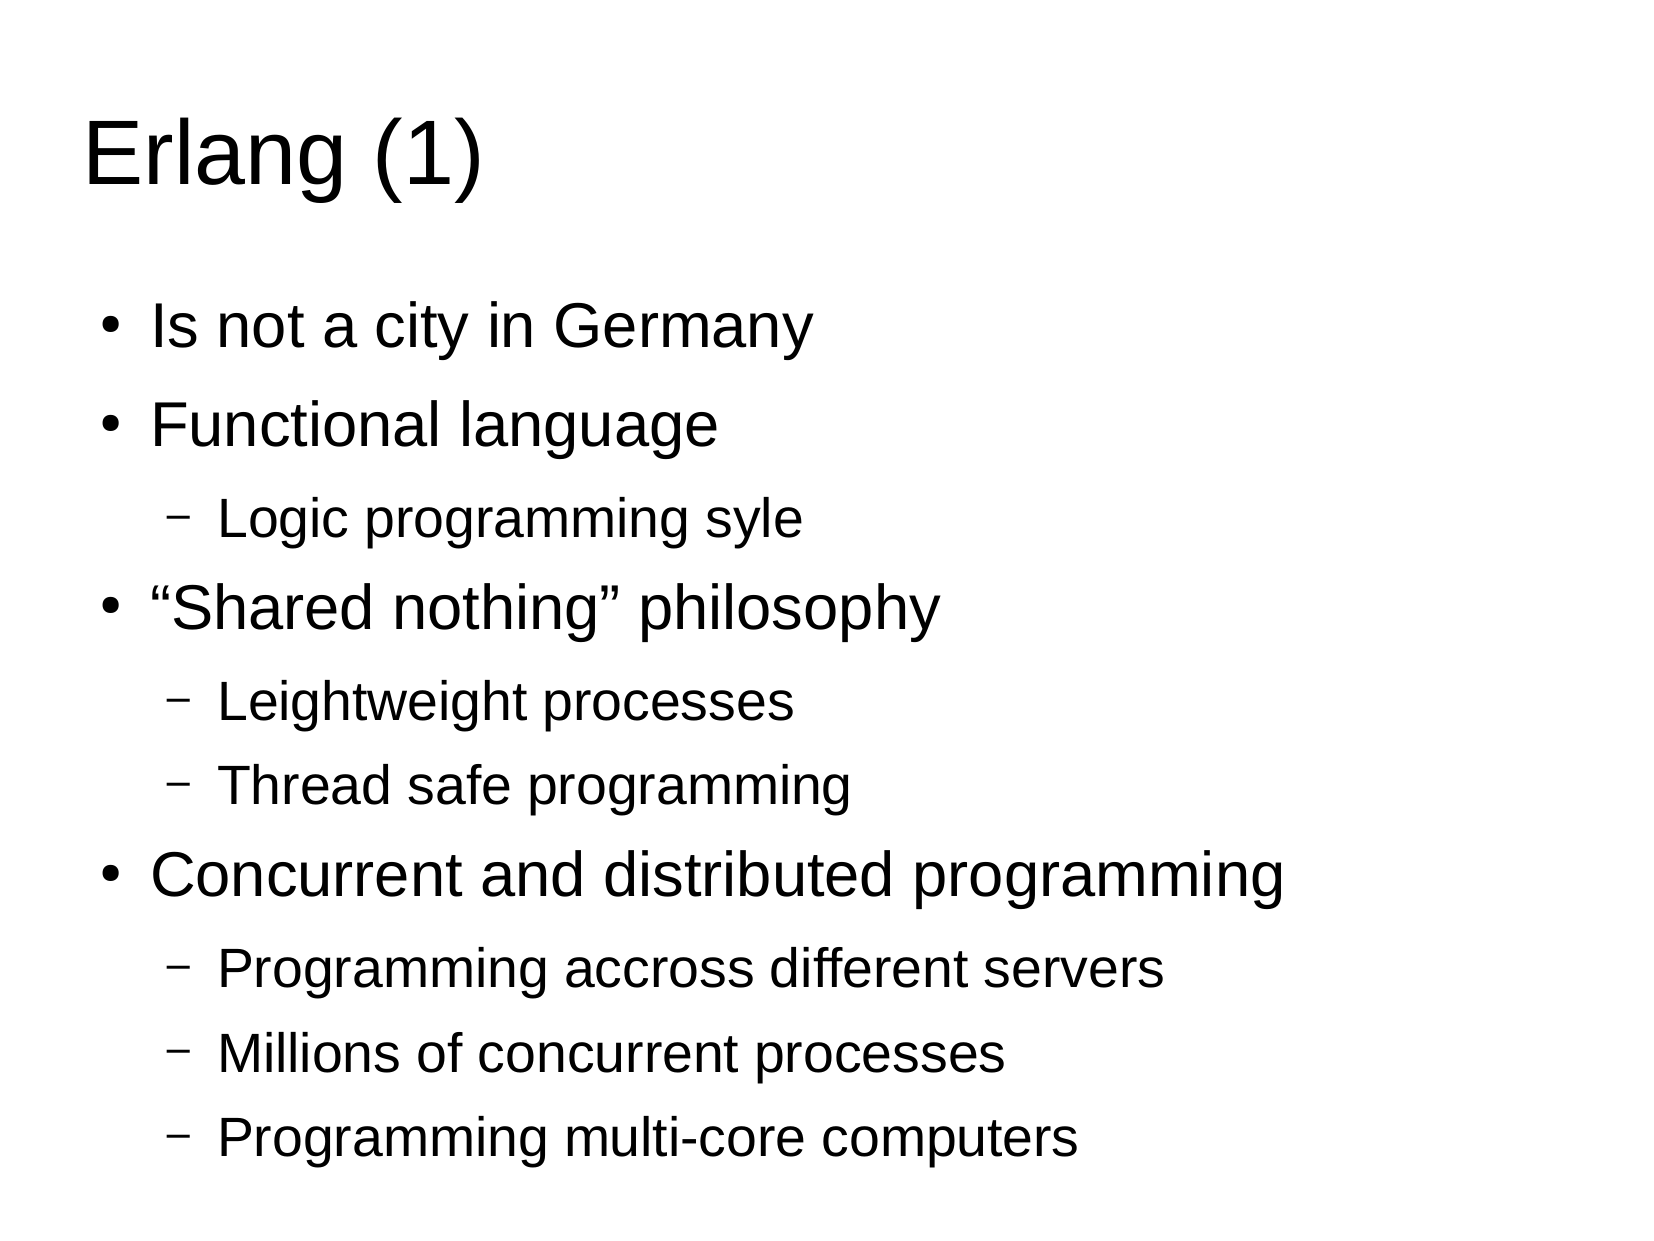

# Erlang (1)
Is not a city in Germany
Functional language
Logic programming syle
“Shared nothing” philosophy
Leightweight processes
Thread safe programming
Concurrent and distributed programming
Programming accross different servers
Millions of concurrent processes
Programming multi-core computers